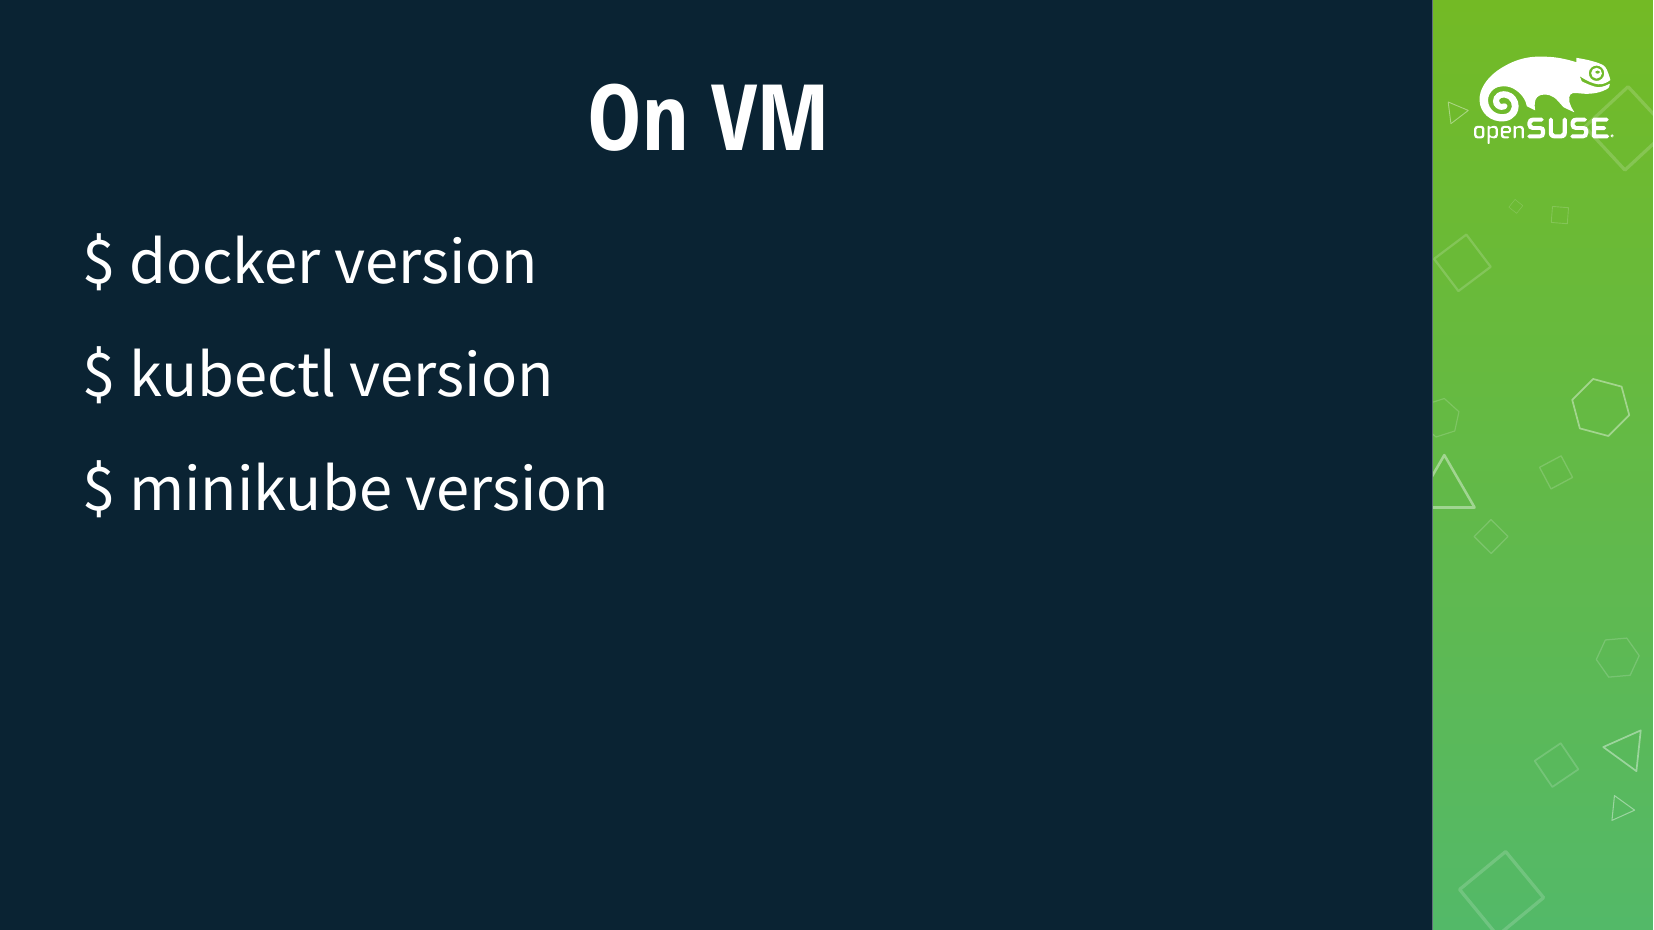

# On VM
$ docker version
$ kubectl version
$ minikube version